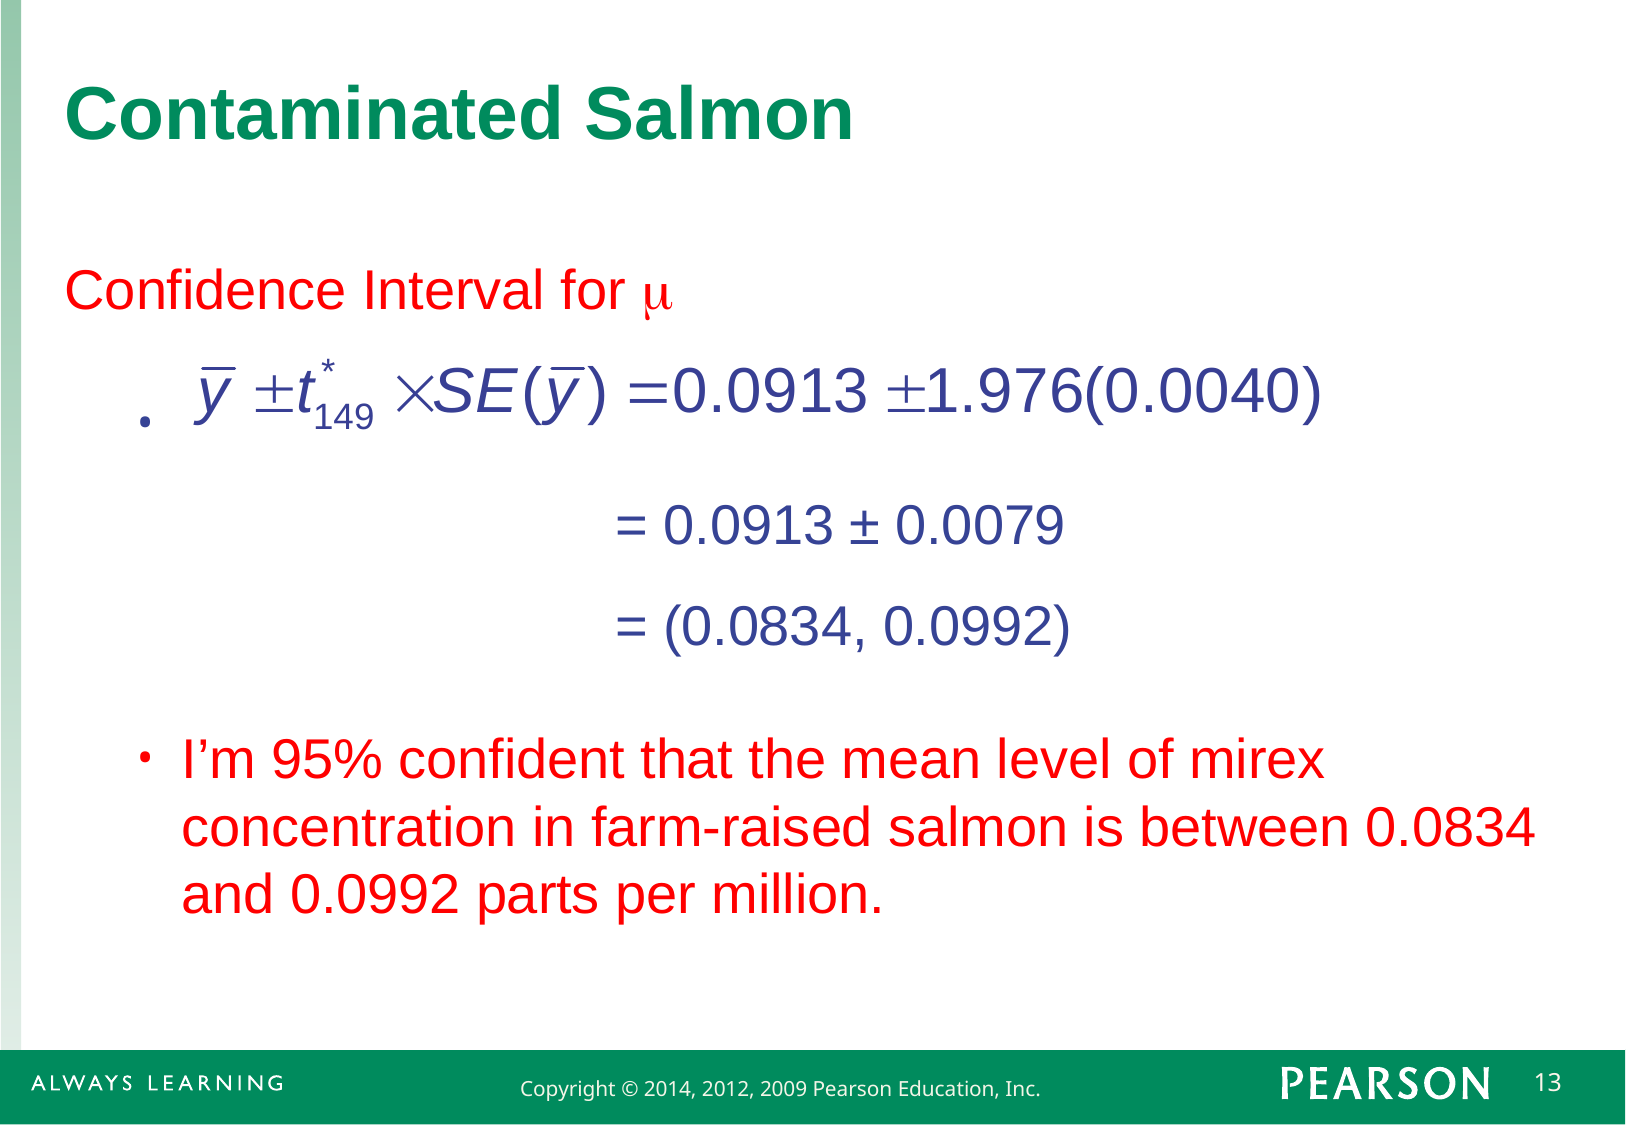

# Contaminated Salmon
Confidence Interval for 
 = 0.0913 ± 0.0079
 = (0.0834, 0.0992)
I’m 95% confident that the mean level of mirex concentration in farm-raised salmon is between 0.0834 and 0.0992 parts per million.